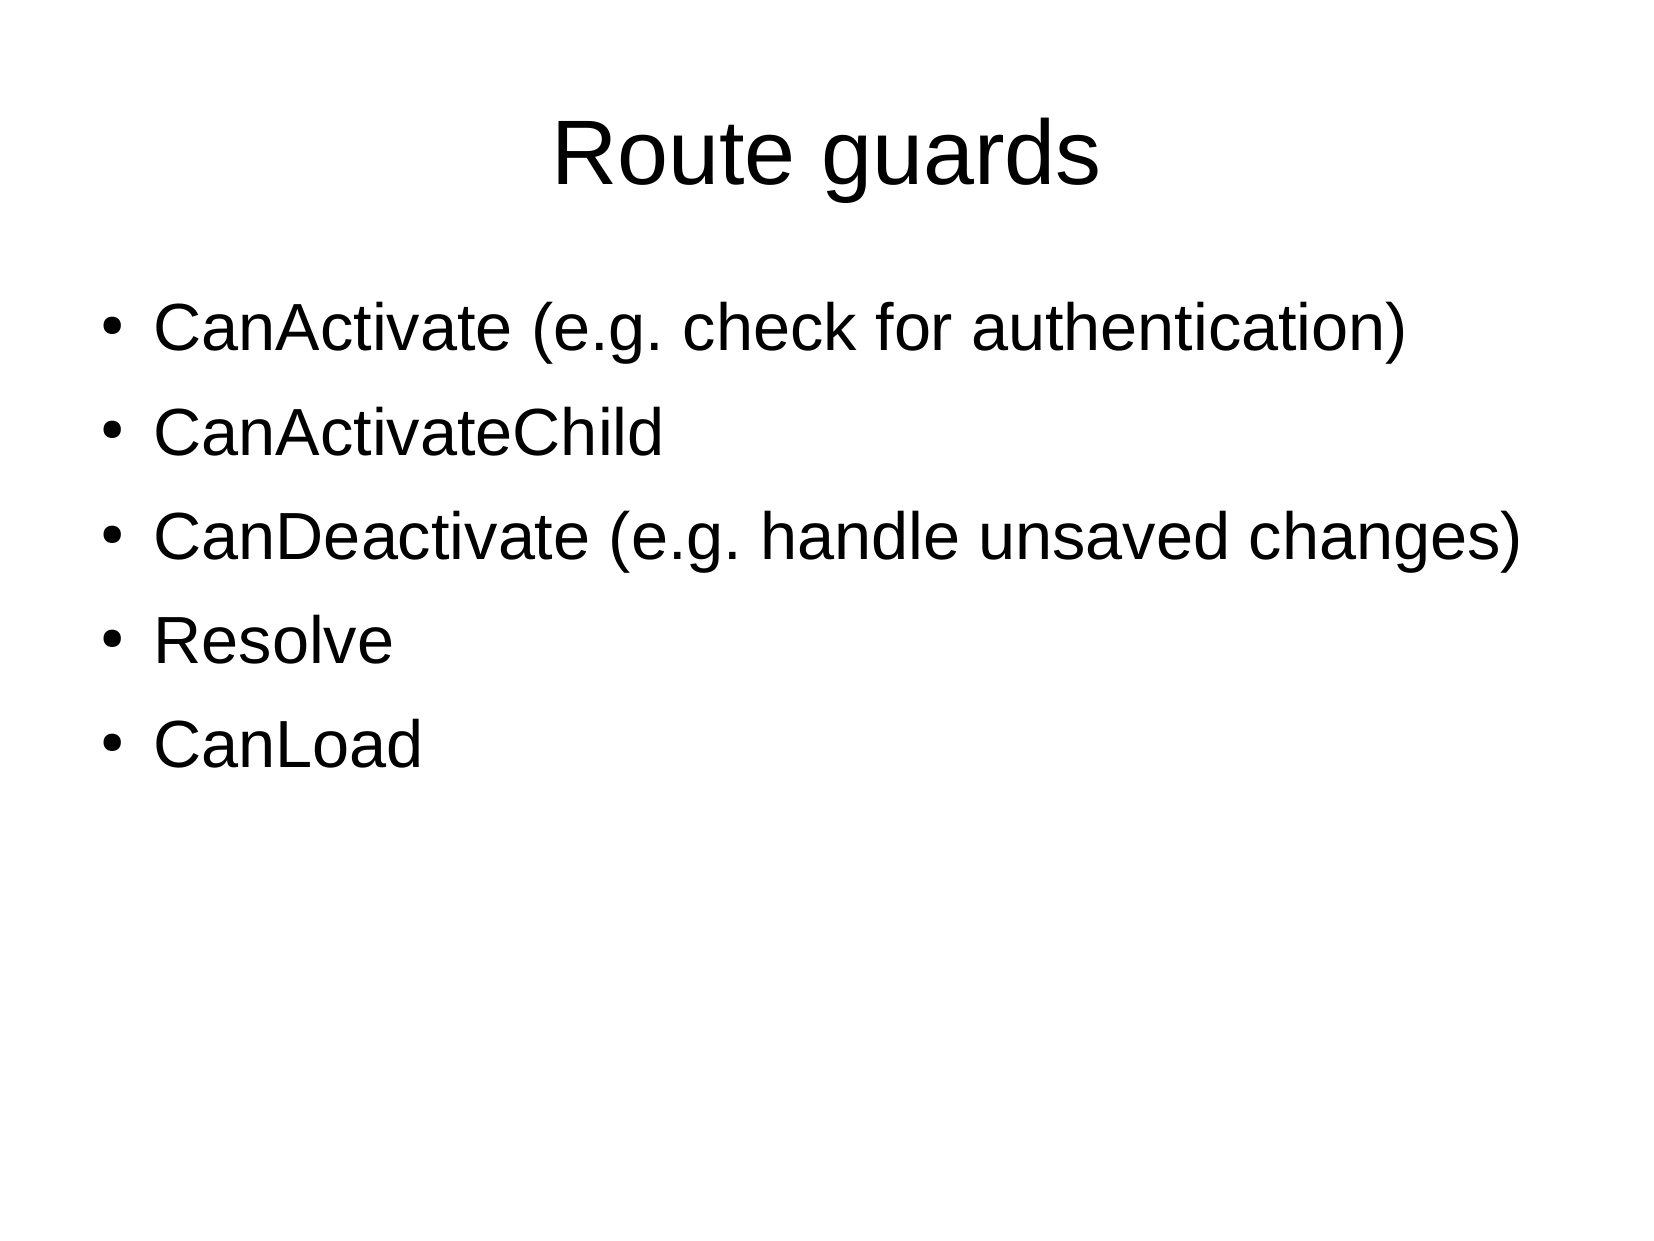

# Route guards
CanActivate (e.g. check for authentication)
CanActivateChild
CanDeactivate (e.g. handle unsaved changes)
Resolve
CanLoad